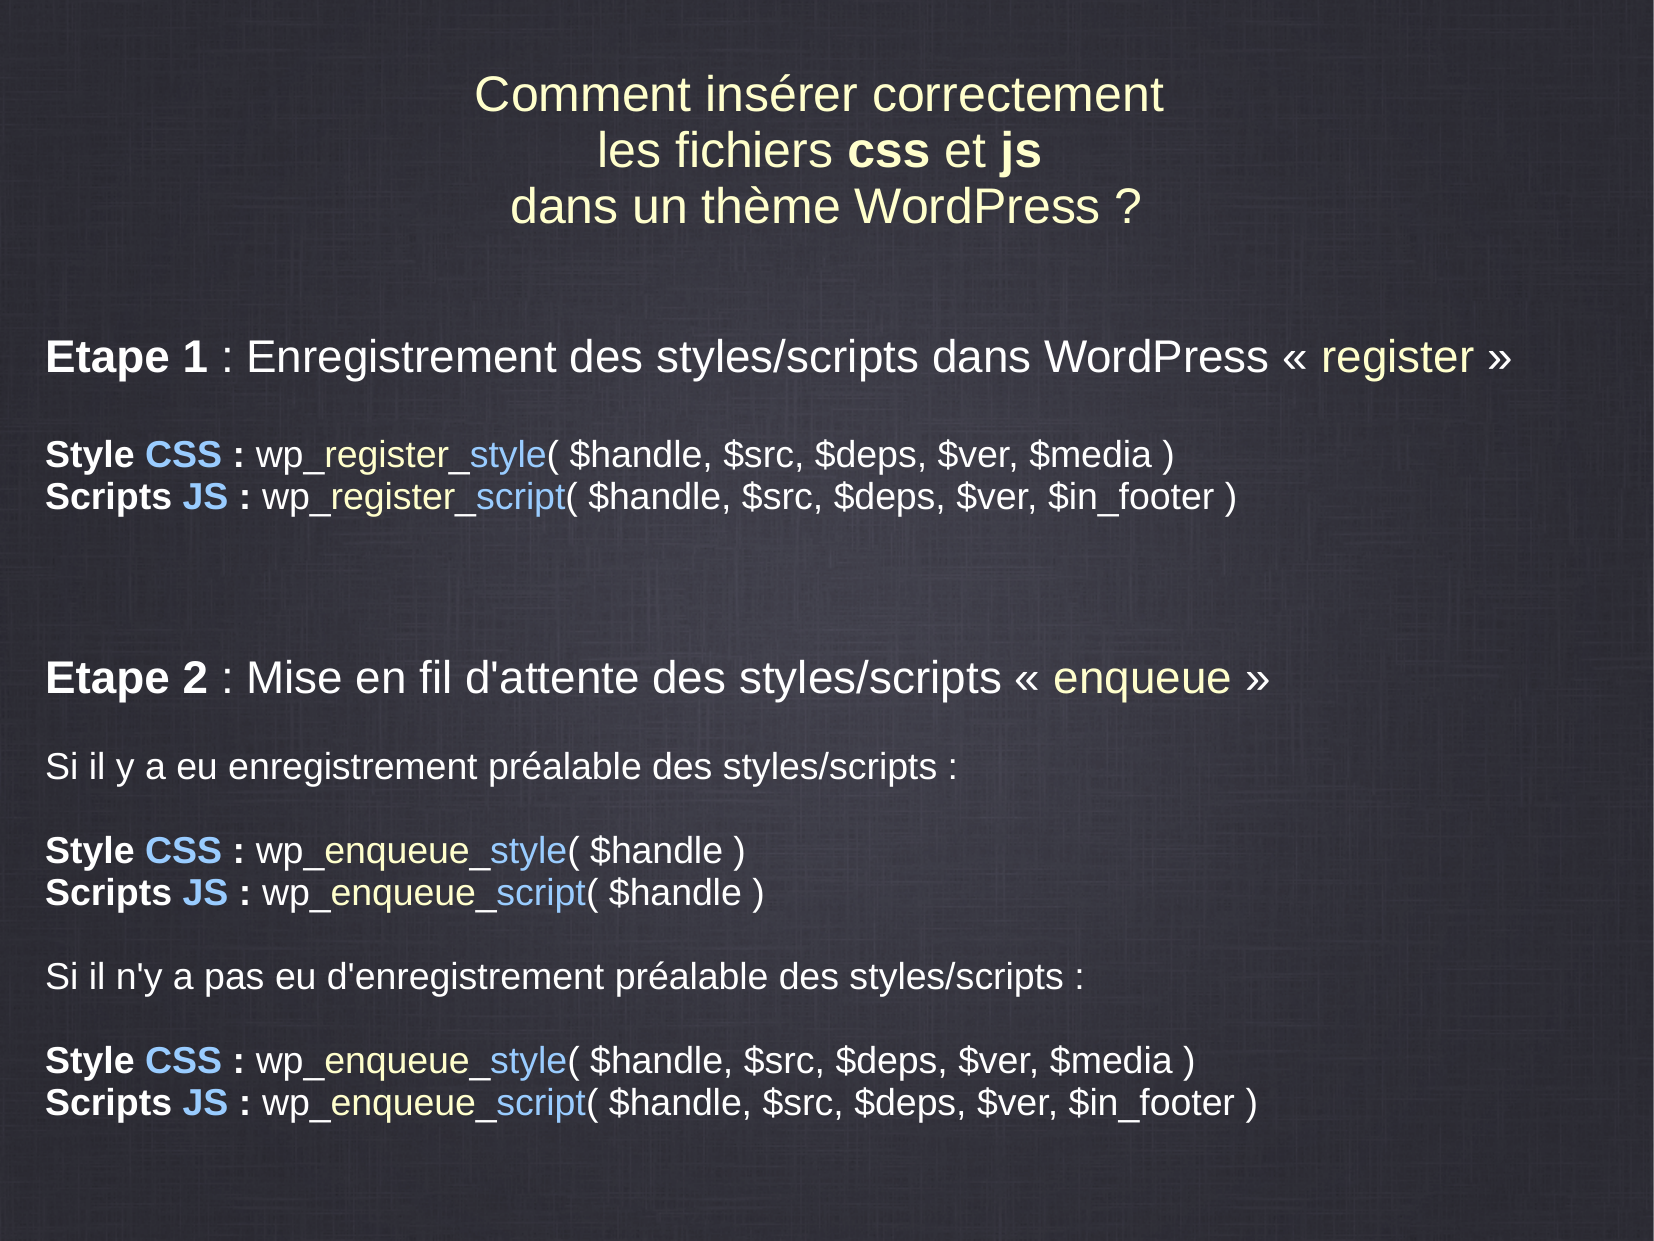

Comment insérer correctement
les fichiers css et js
dans un thème WordPress ?
Etape 1 : Enregistrement des styles/scripts dans WordPress « register »
Style CSS : wp_register_style( $handle, $src, $deps, $ver, $media )
Scripts JS : wp_register_script( $handle, $src, $deps, $ver, $in_footer )
Etape 2 : Mise en fil d'attente des styles/scripts « enqueue »
Si il y a eu enregistrement préalable des styles/scripts :
Style CSS : wp_enqueue_style( $handle )
Scripts JS : wp_enqueue_script( $handle )
Si il n'y a pas eu d'enregistrement préalable des styles/scripts :
Style CSS : wp_enqueue_style( $handle, $src, $deps, $ver, $media )
Scripts JS : wp_enqueue_script( $handle, $src, $deps, $ver, $in_footer )